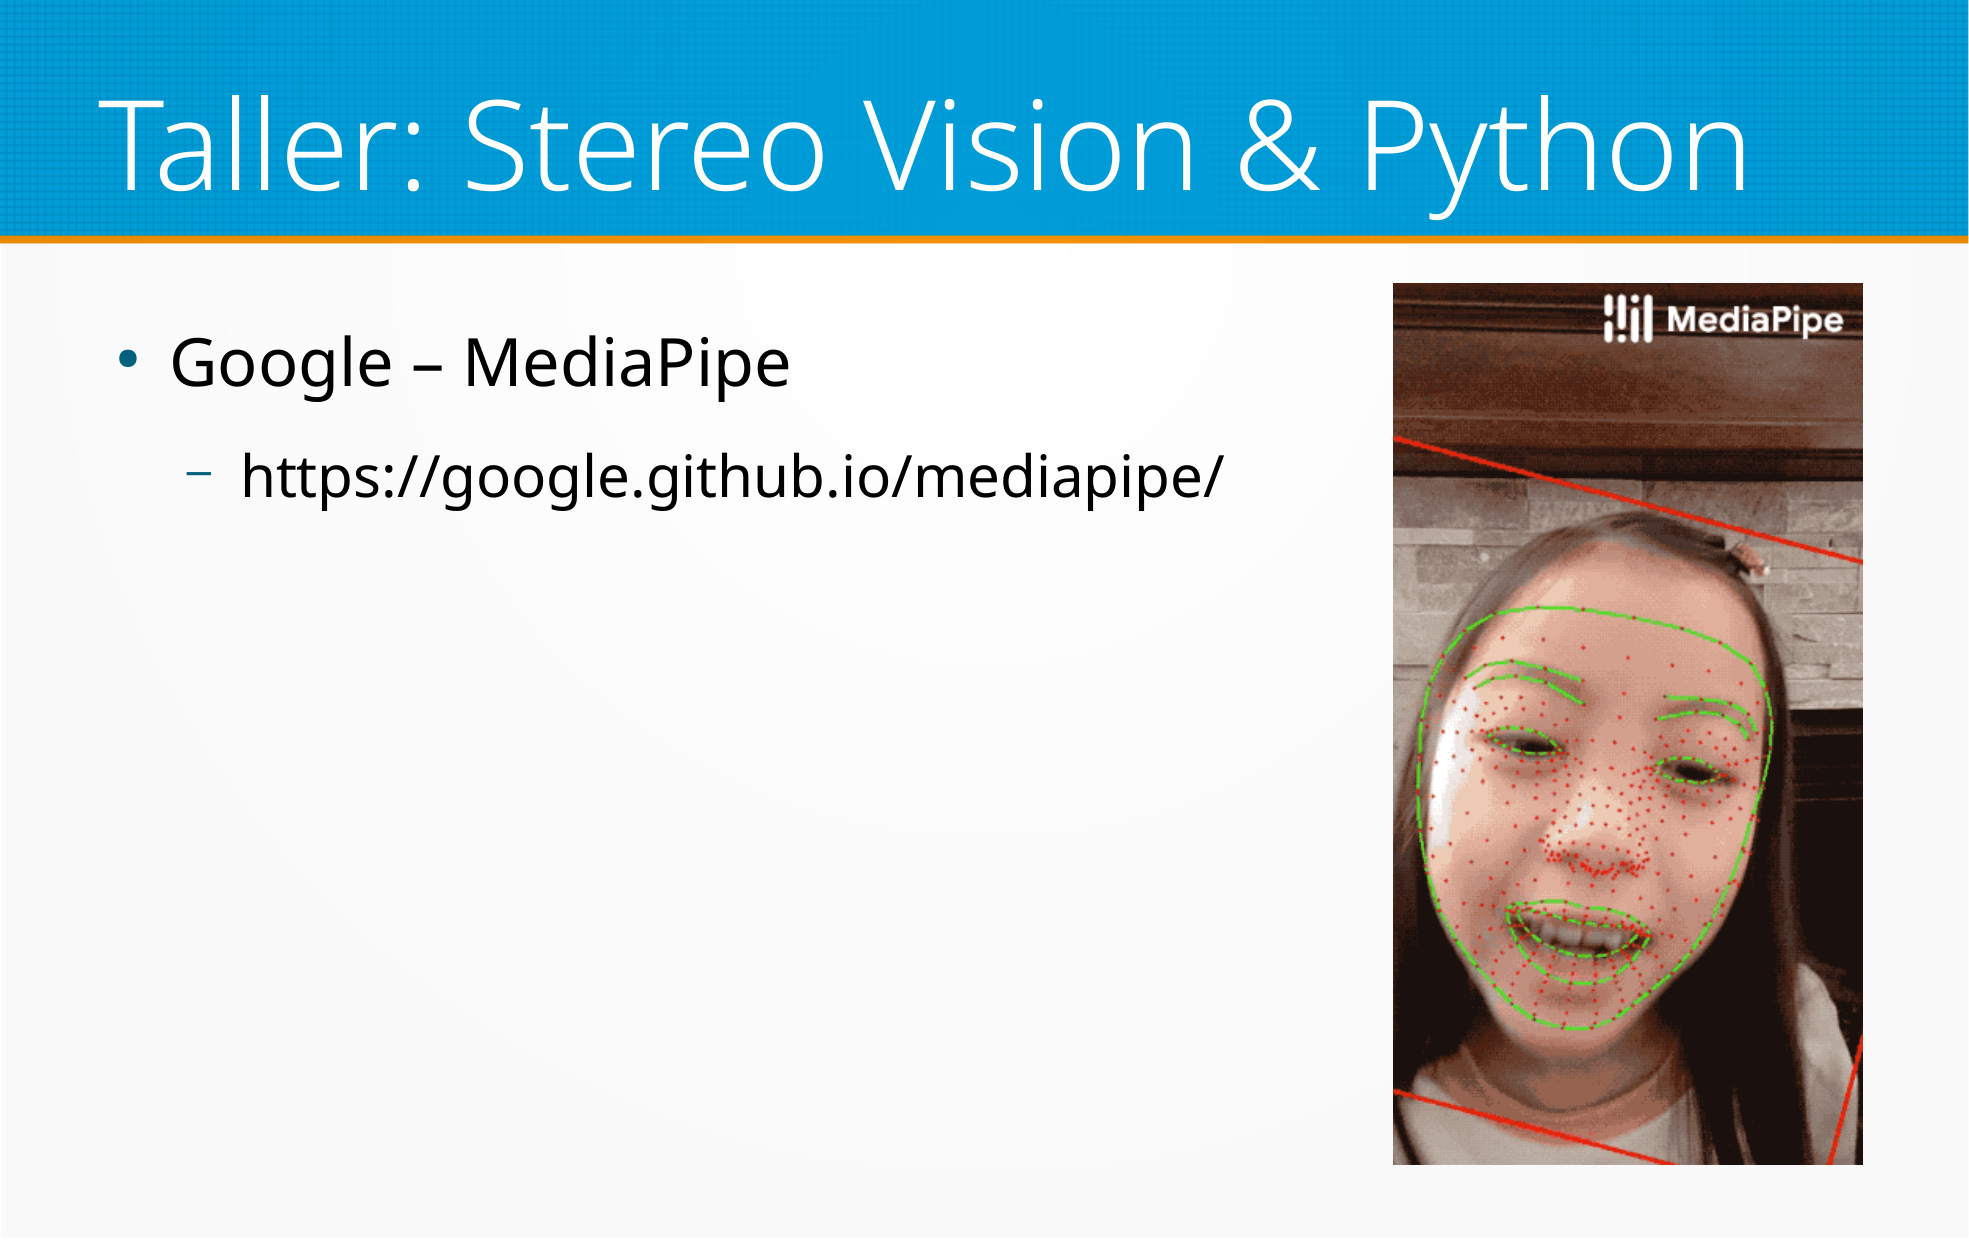

# Taller: Stereo Vision & Python
Google – MediaPipe
https://google.github.io/mediapipe/